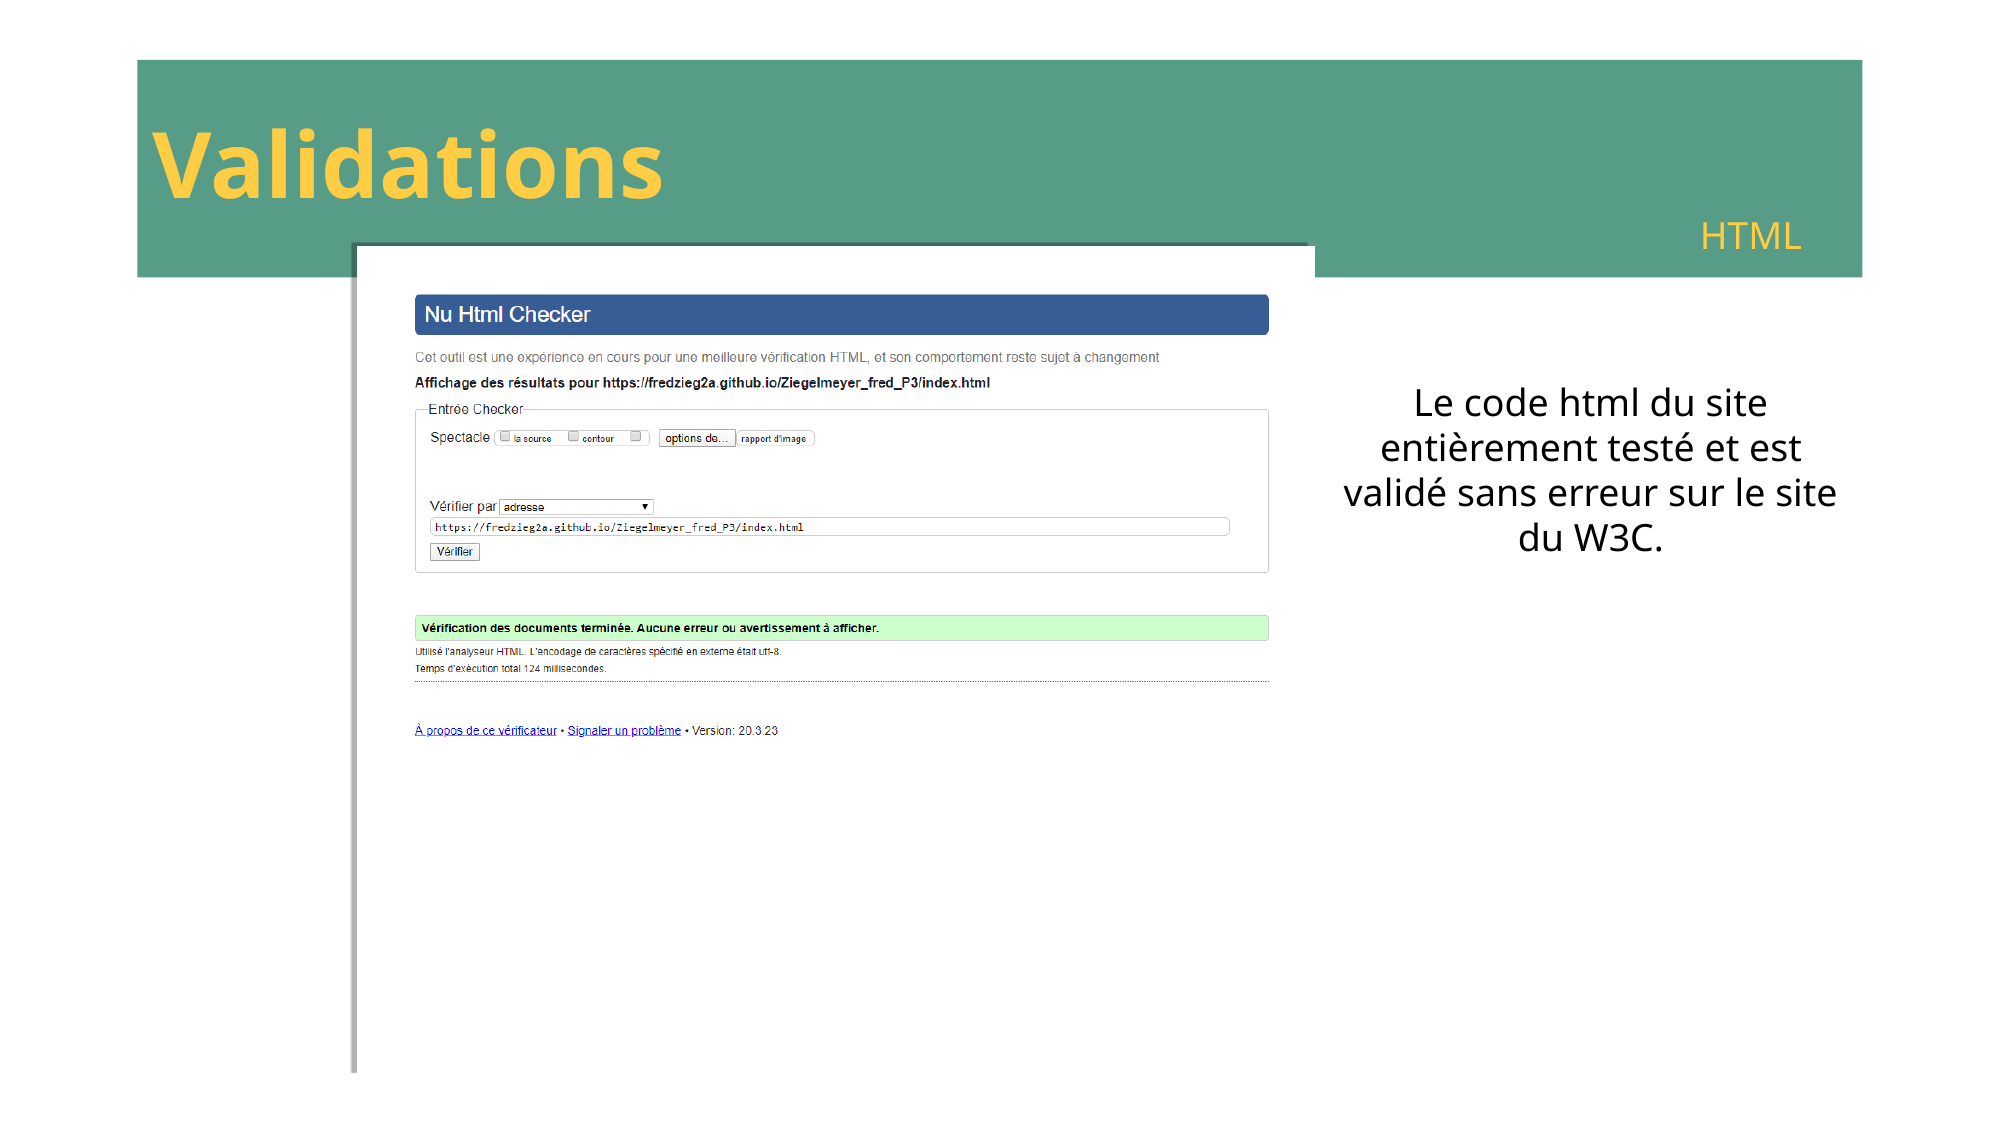

# Validations
HTML
Le code html du site entièrement testé et est validé sans erreur sur le site du W3C.